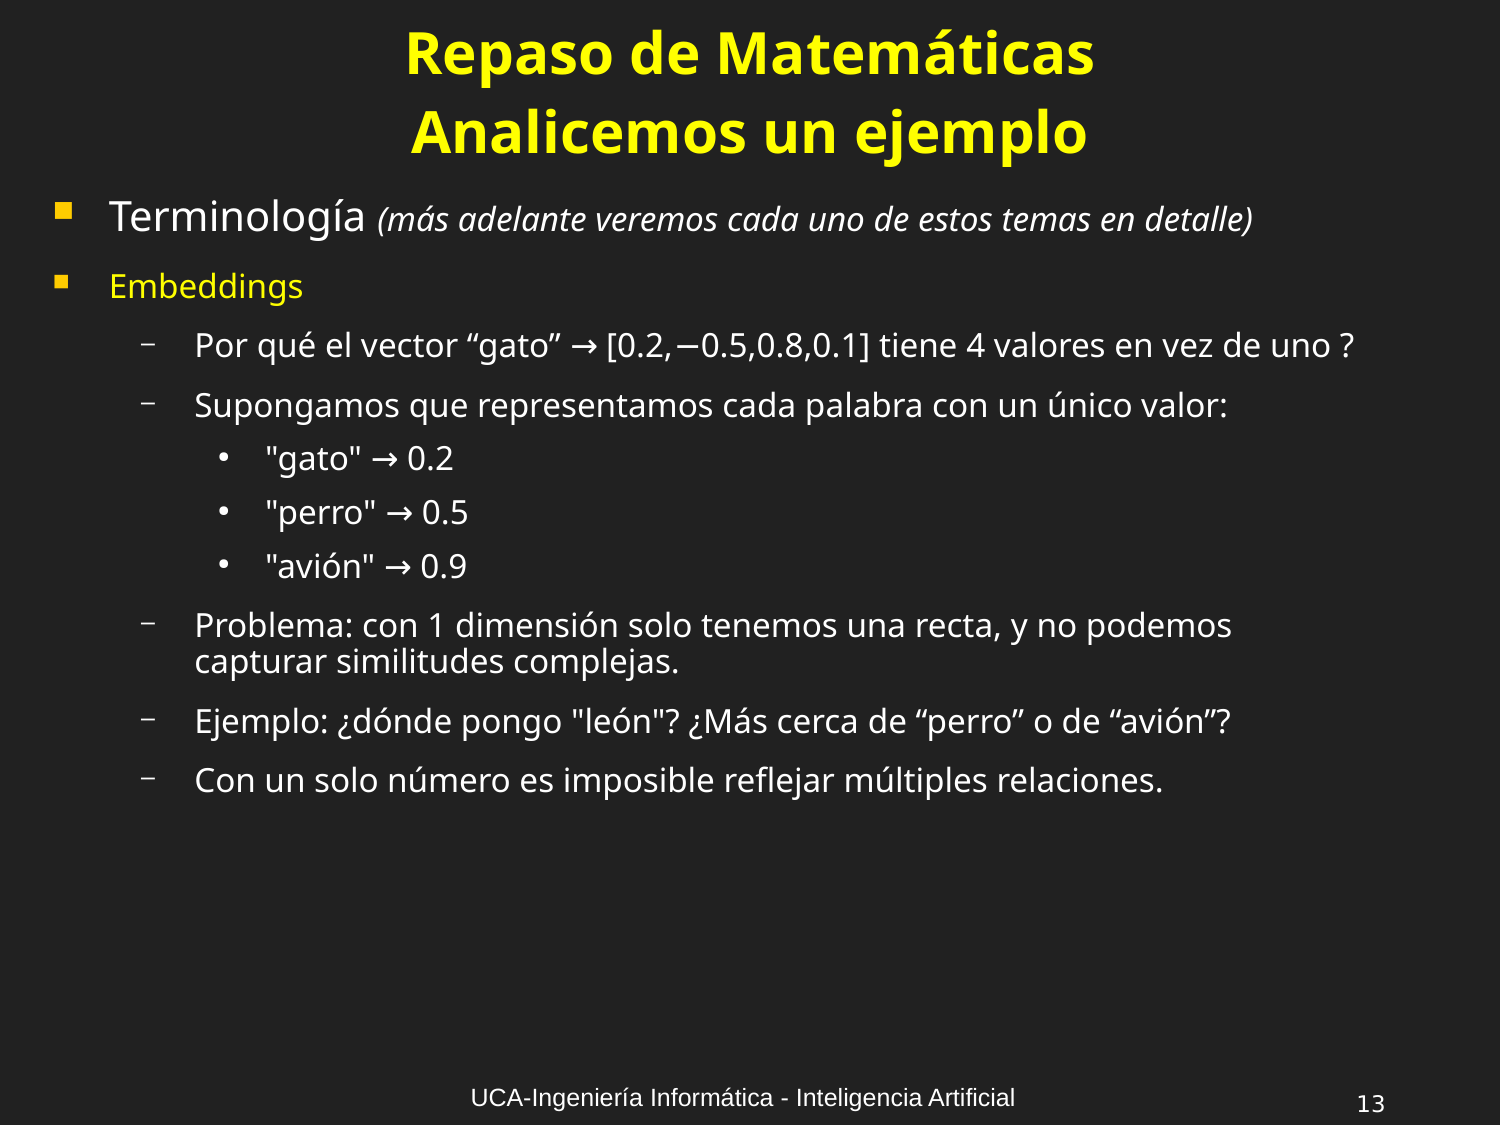

# Repaso de Matemáticas Analicemos un ejemplo
Terminología (más adelante veremos cada uno de estos temas en detalle)
Embeddings
Por qué el vector “gato” → [0.2,−0.5,0.8,0.1] tiene 4 valores en vez de uno ?
Supongamos que representamos cada palabra con un único valor:
"gato" → 0.2
"perro" → 0.5
"avión" → 0.9
Problema: con 1 dimensión solo tenemos una recta, y no podemos capturar similitudes complejas.
Ejemplo: ¿dónde pongo "león"? ¿Más cerca de “perro” o de “avión”?
Con un solo número es imposible reflejar múltiples relaciones.